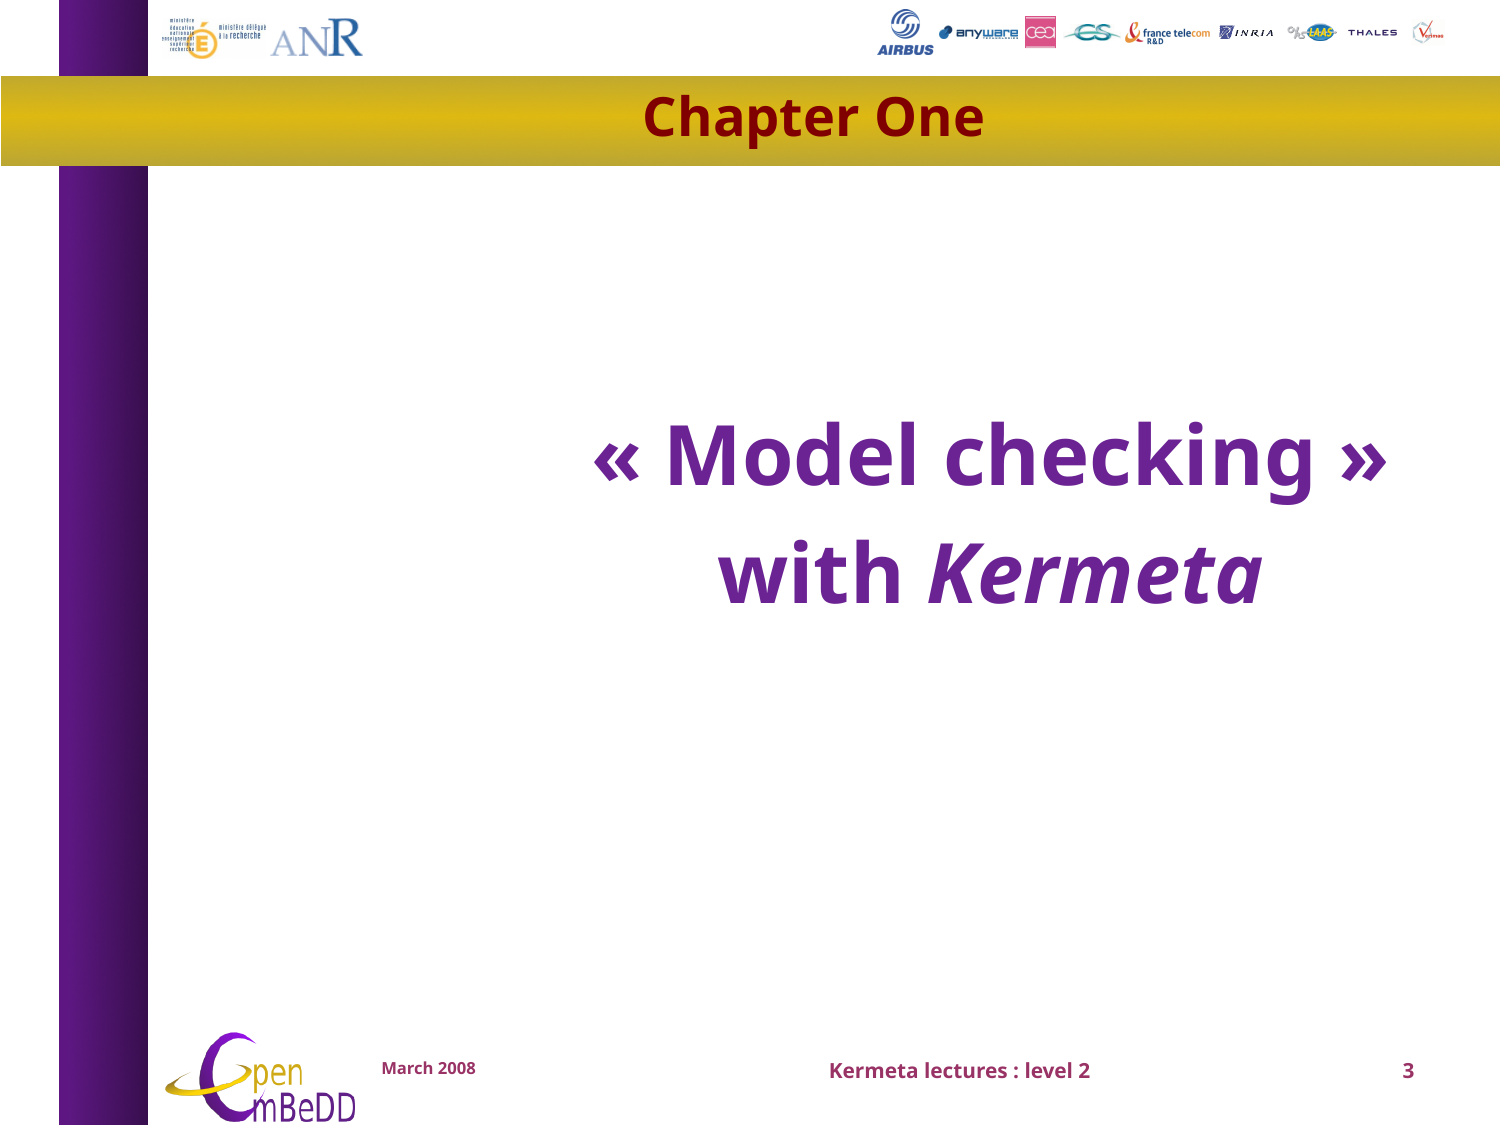

# Chapter One
« Model checking »
with Kermeta
Kermeta lectures : level 2
March 2008
2